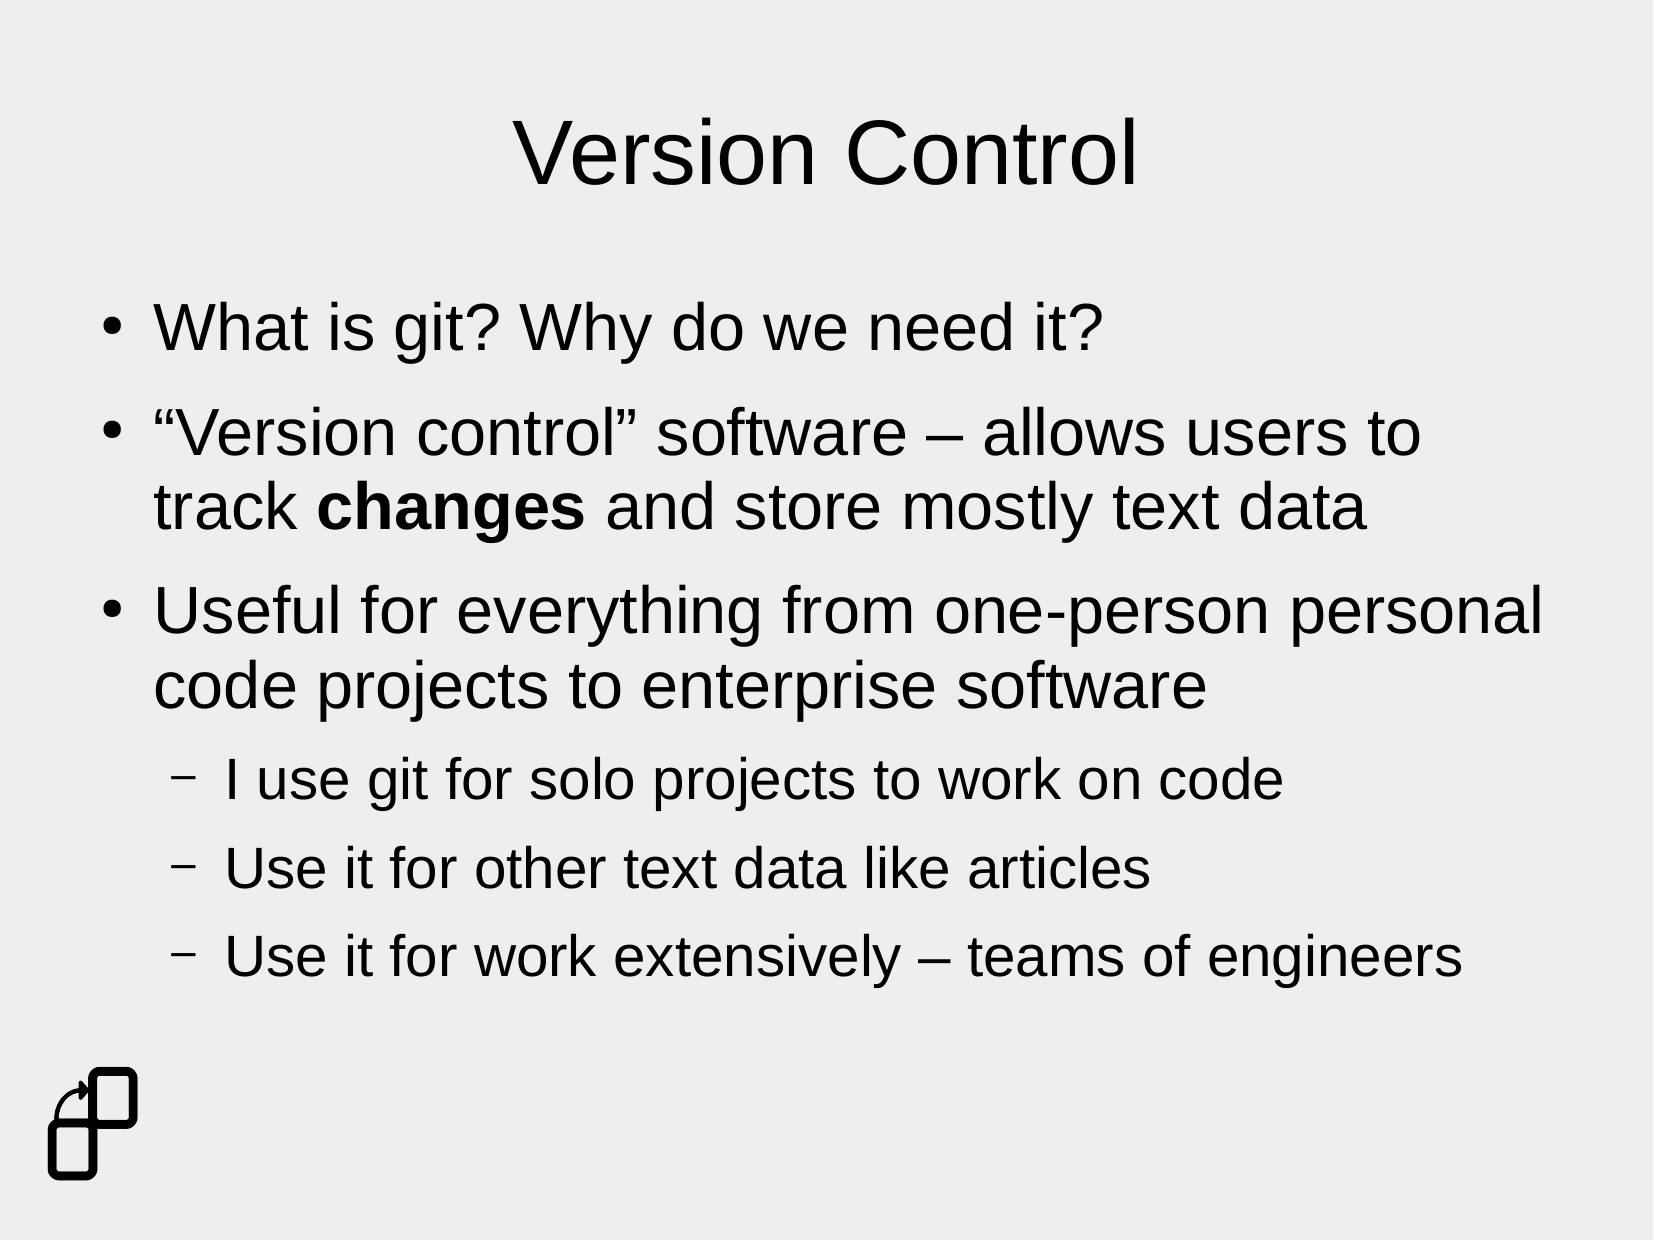

# Version Control
What is git? Why do we need it?
“Version control” software – allows users to track changes and store mostly text data
Useful for everything from one-person personal code projects to enterprise software
I use git for solo projects to work on code
Use it for other text data like articles
Use it for work extensively – teams of engineers